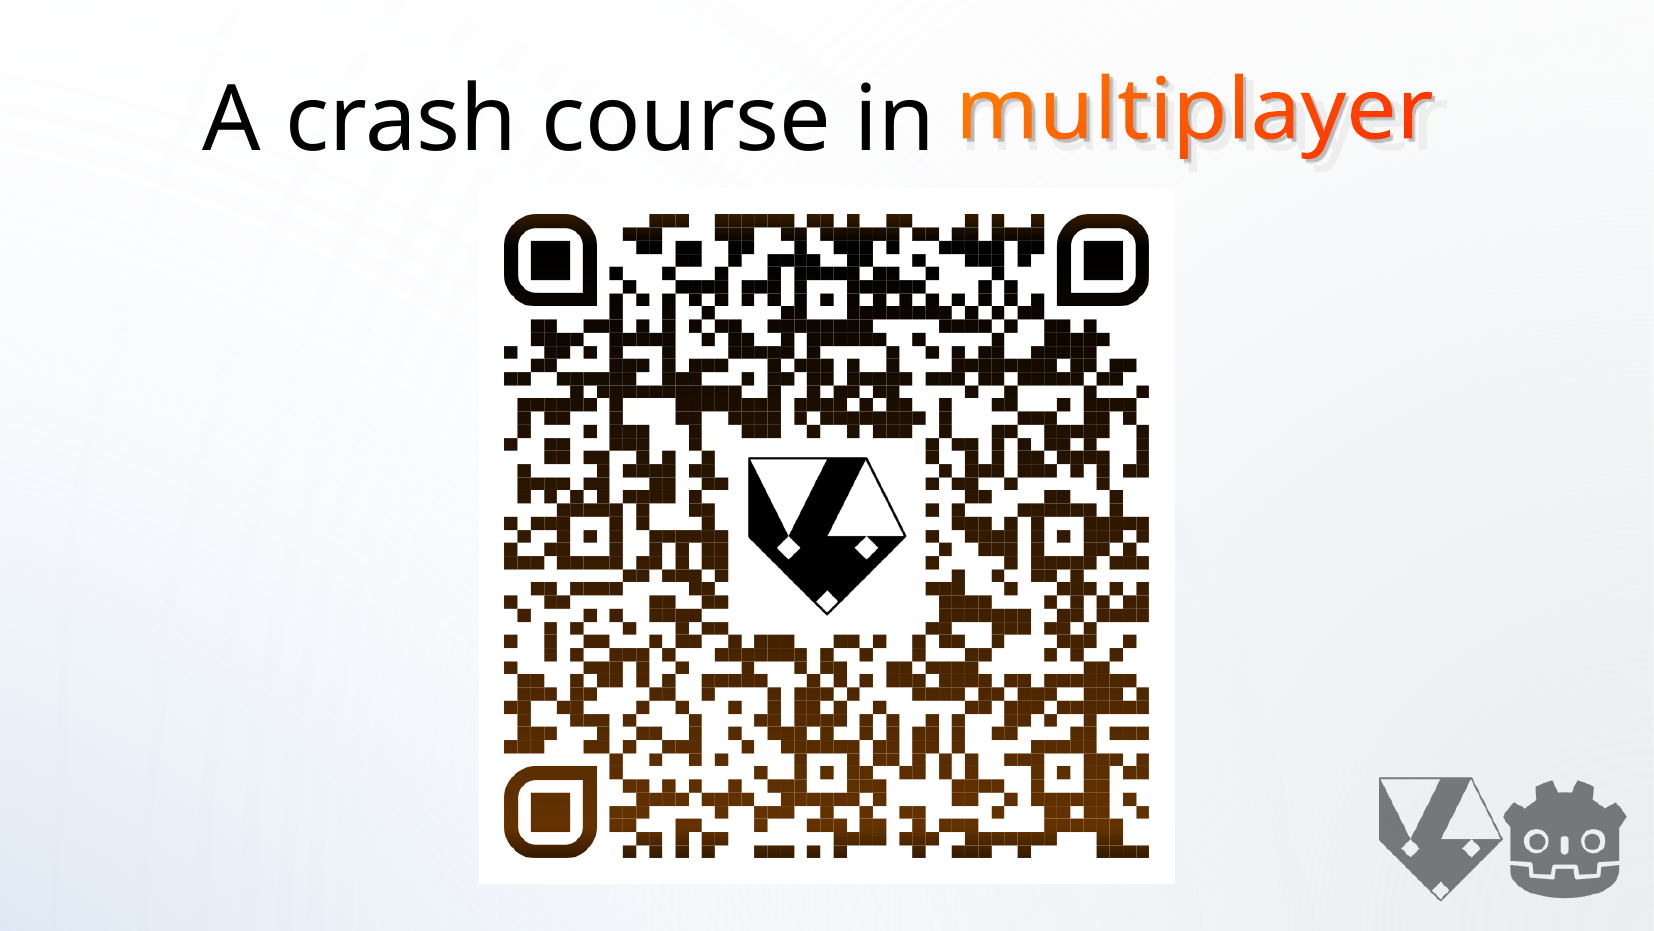

# A crash course in multiplayer
multiplayer